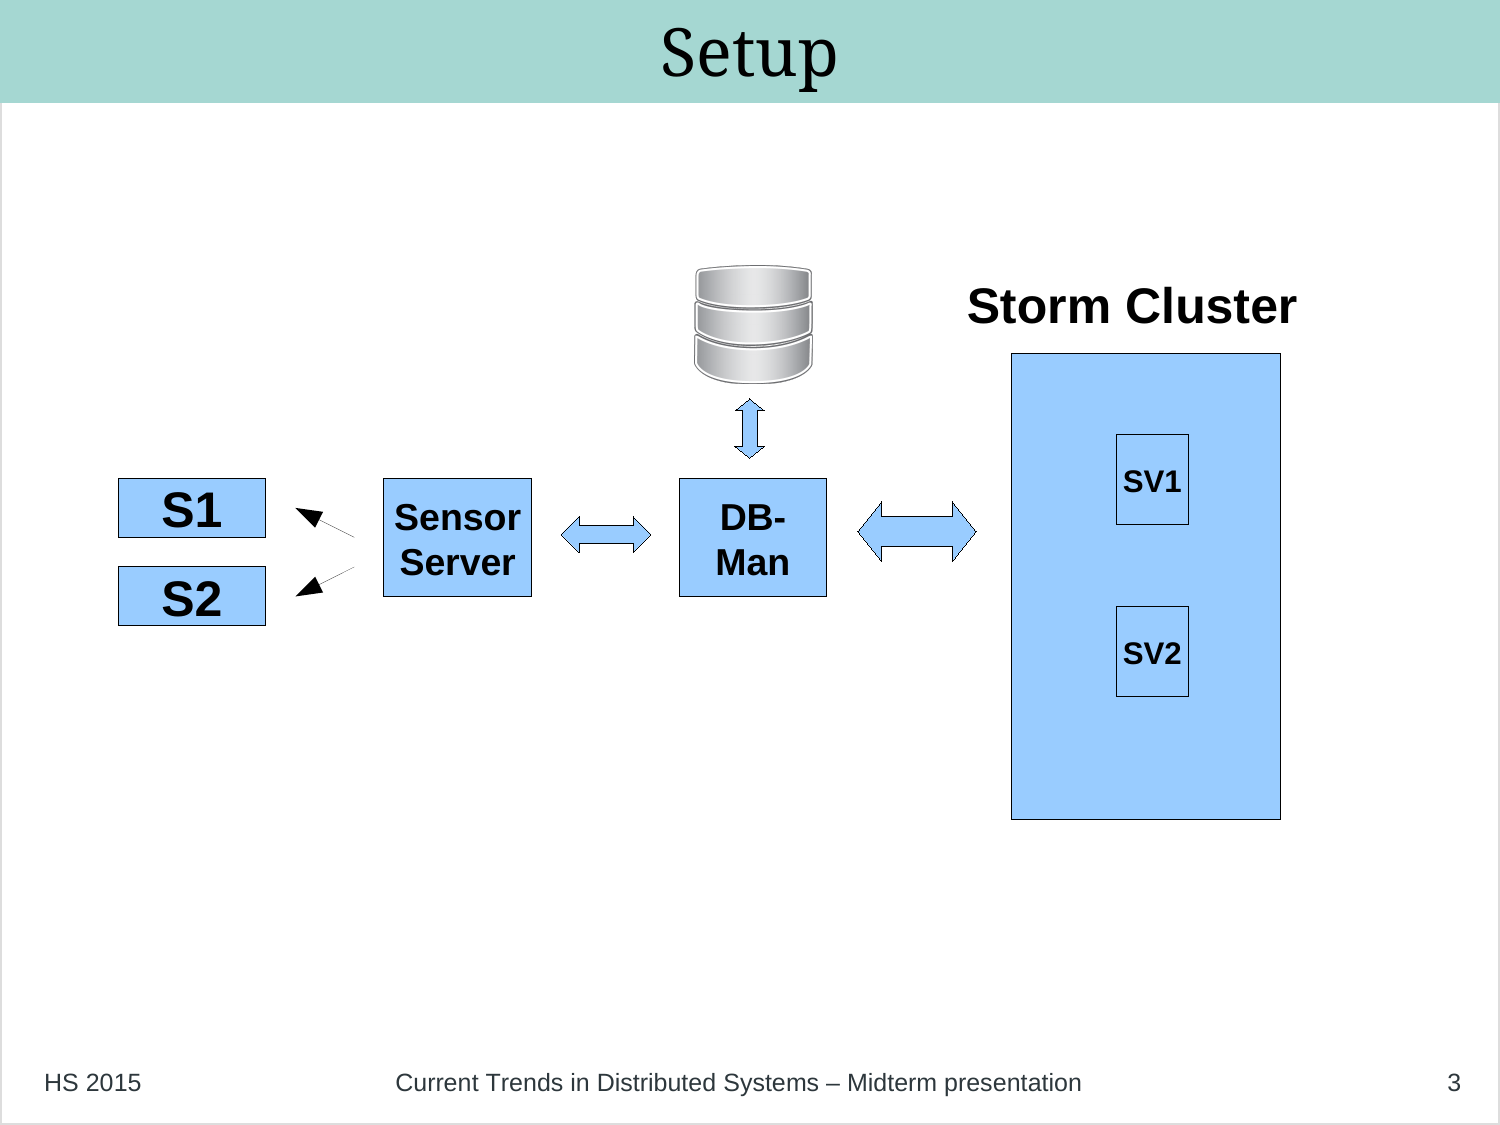

# Setup
Storm Cluster
SV1
S1
Sensor
Server
DB-
Man
S2
SV2
HS 2015
Current Trends in Distributed Systems – Midterm presentation